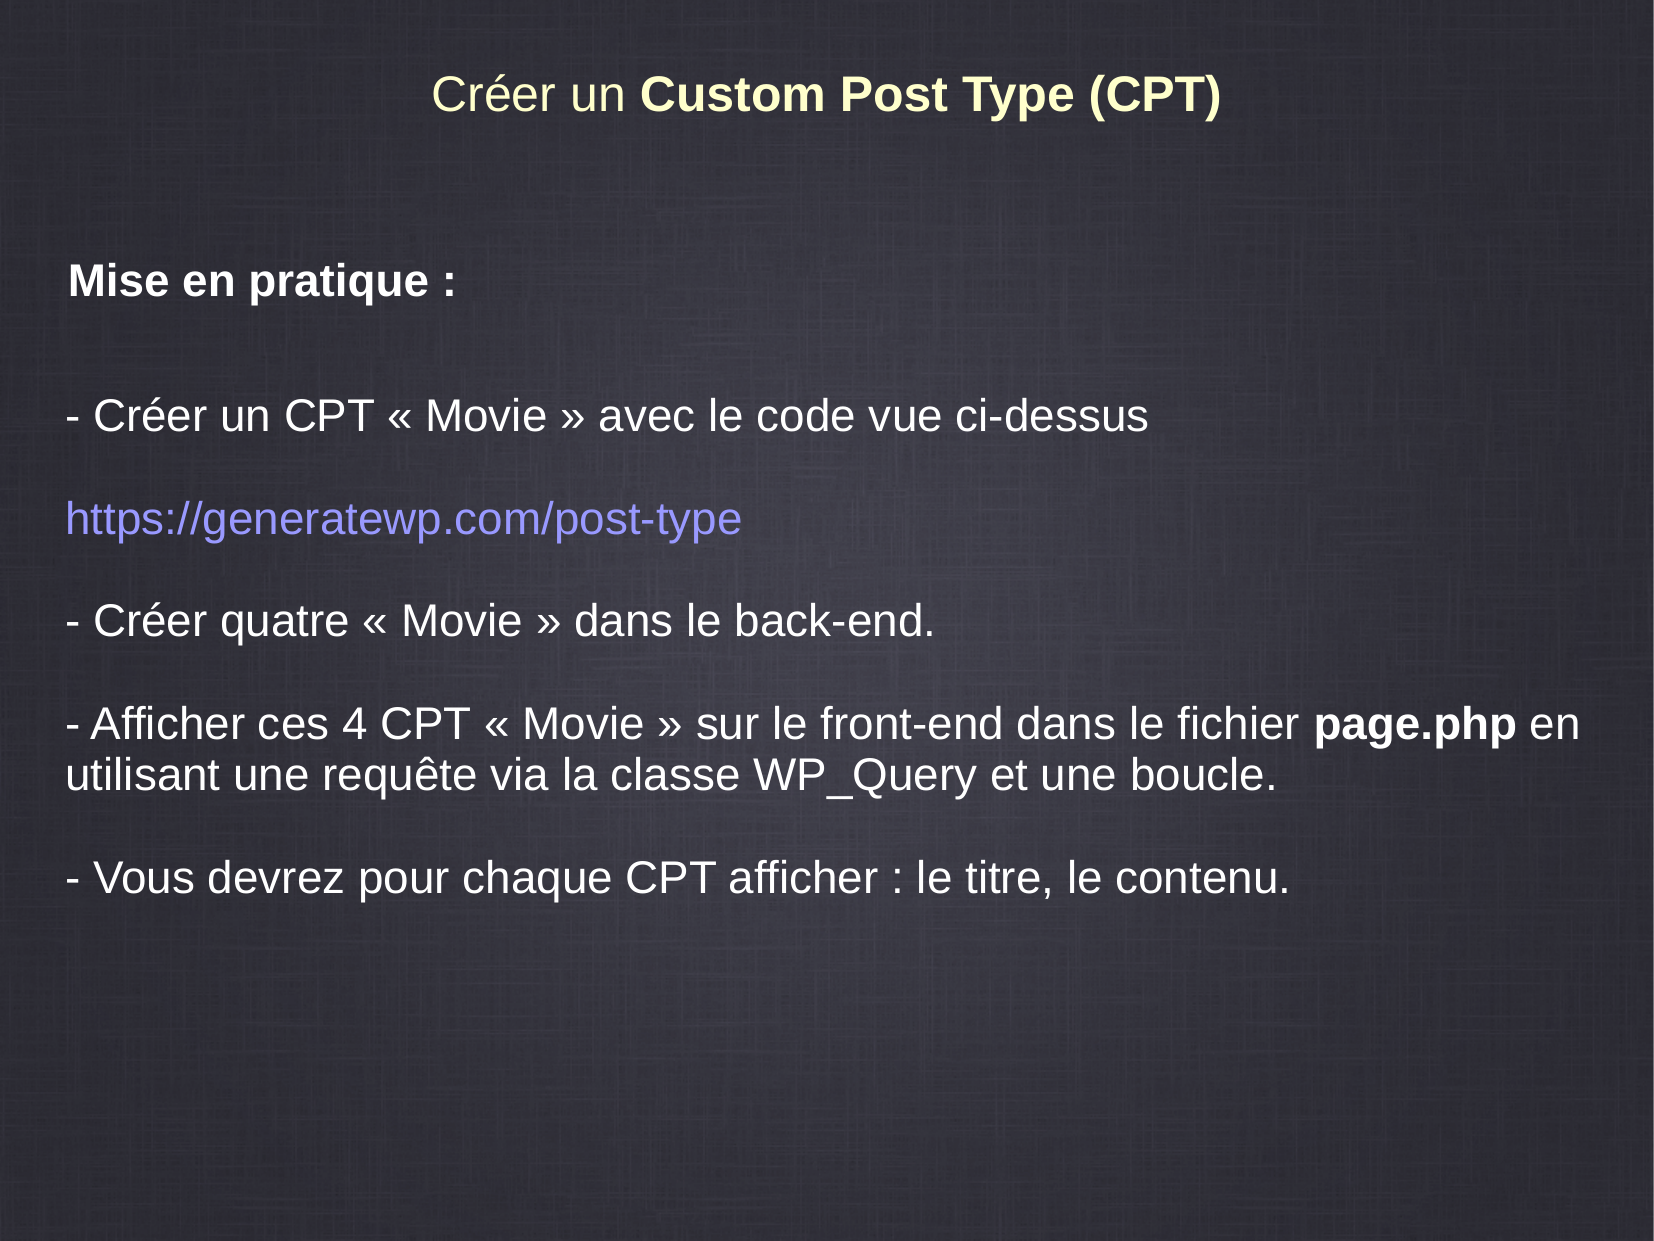

Créer un Custom Post Type (CPT)
Mise en pratique :
- Créer un CPT « Movie » avec le code vue ci-dessus
https://generatewp.com/post-type
- Créer quatre « Movie » dans le back-end.
- Afficher ces 4 CPT « Movie » sur le front-end dans le fichier page.php en utilisant une requête via la classe WP_Query et une boucle.
- Vous devrez pour chaque CPT afficher : le titre, le contenu.